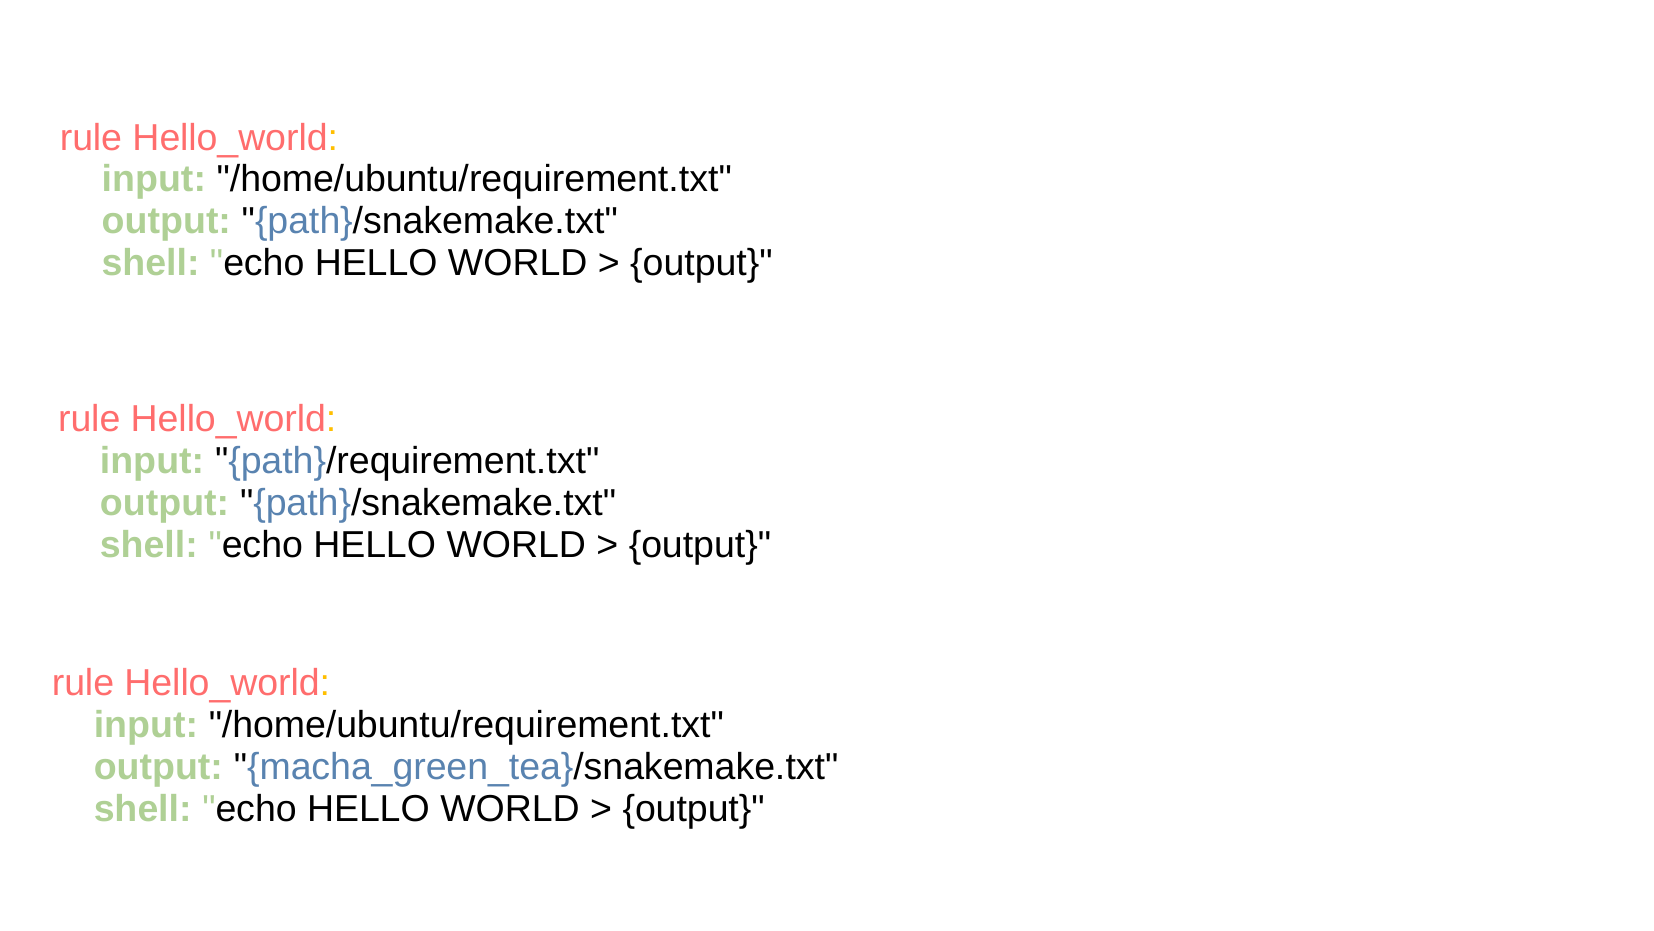

rule Hello_world:
 input: "/home/ubuntu/requirement.txt"
 output: "{path}/snakemake.txt"
 shell: "echo HELLO WORLD > {output}"
rule Hello_world:
 input: "{path}/requirement.txt"
 output: "{path}/snakemake.txt"
 shell: "echo HELLO WORLD > {output}"
rule Hello_world:
 input: "/home/ubuntu/requirement.txt"
 output: "{macha_green_tea}/snakemake.txt"
 shell: "echo HELLO WORLD > {output}"